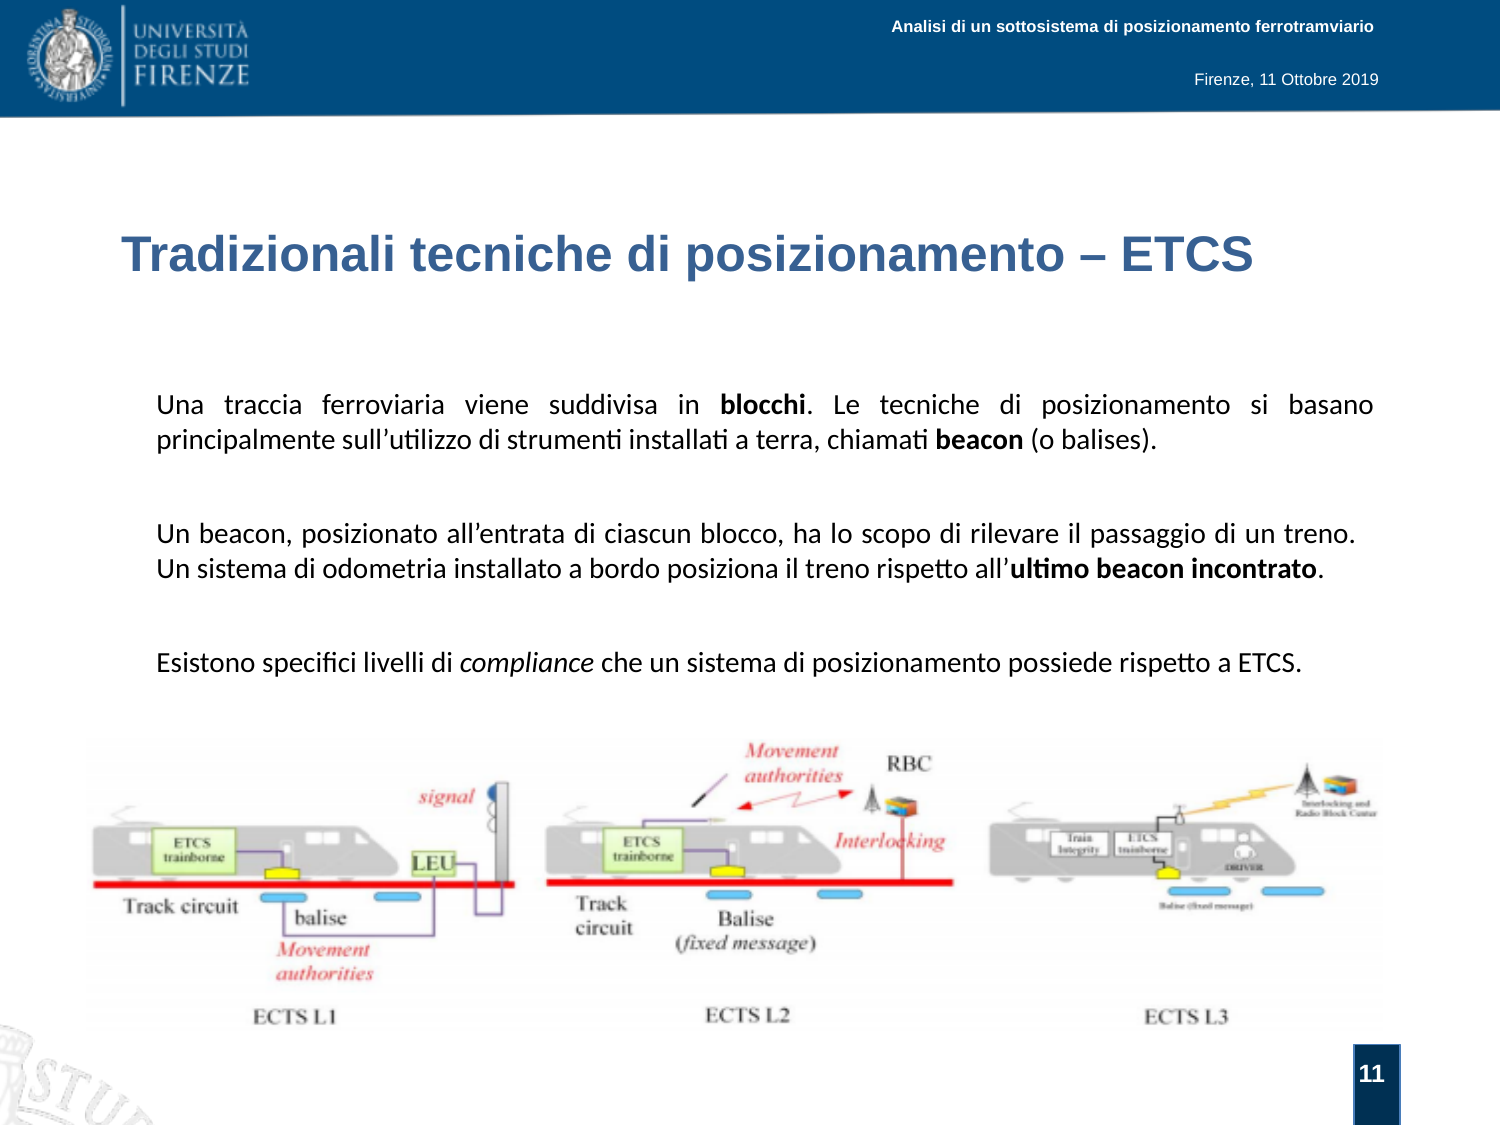

Analisi di un sottosistema di posizionamento ferrotramviario
Firenze, 11 Ottobre 2019
Tradizionali tecniche di posizionamento – ETCS
Una traccia ferroviaria viene suddivisa in blocchi. Le tecniche di posizionamento si basano principalmente sull’utilizzo di strumenti installati a terra, chiamati beacon (o balises).
Un beacon, posizionato all’entrata di ciascun blocco, ha lo scopo di rilevare il passaggio di un treno. Un sistema di odometria installato a bordo posiziona il treno rispetto all’ultimo beacon incontrato.
Esistono specifici livelli di compliance che un sistema di posizionamento possiede rispetto a ETCS.